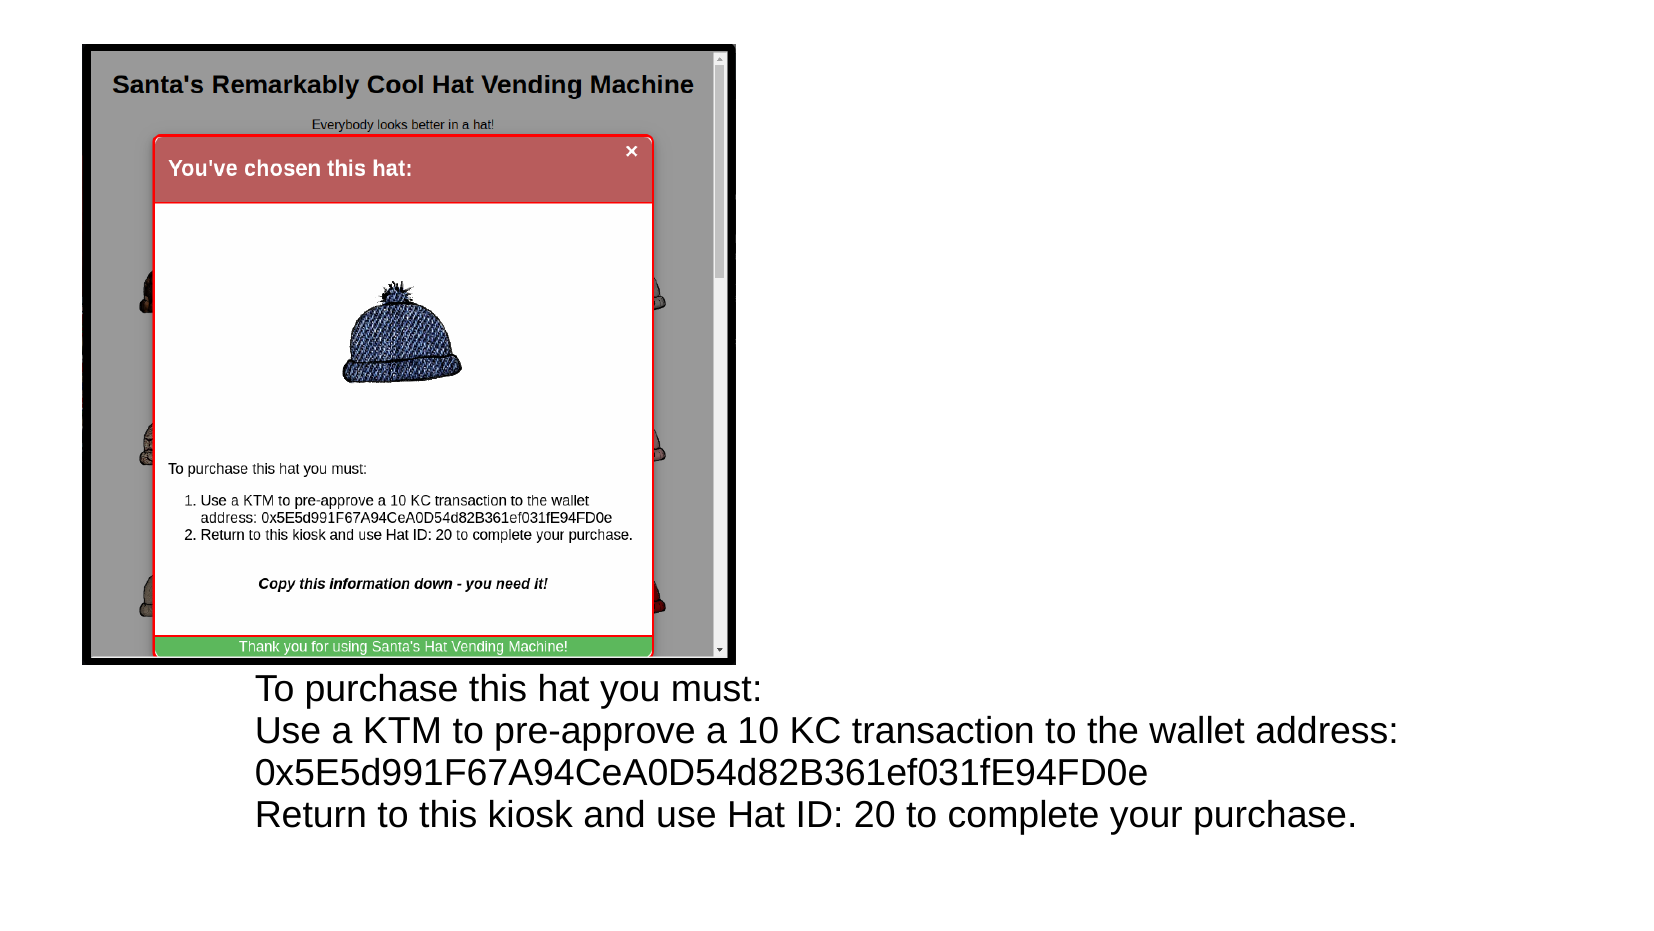

To purchase this hat you must:
Use a KTM to pre-approve a 10 KC transaction to the wallet address: 0x5E5d991F67A94CeA0D54d82B361ef031fE94FD0e
Return to this kiosk and use Hat ID: 20 to complete your purchase.